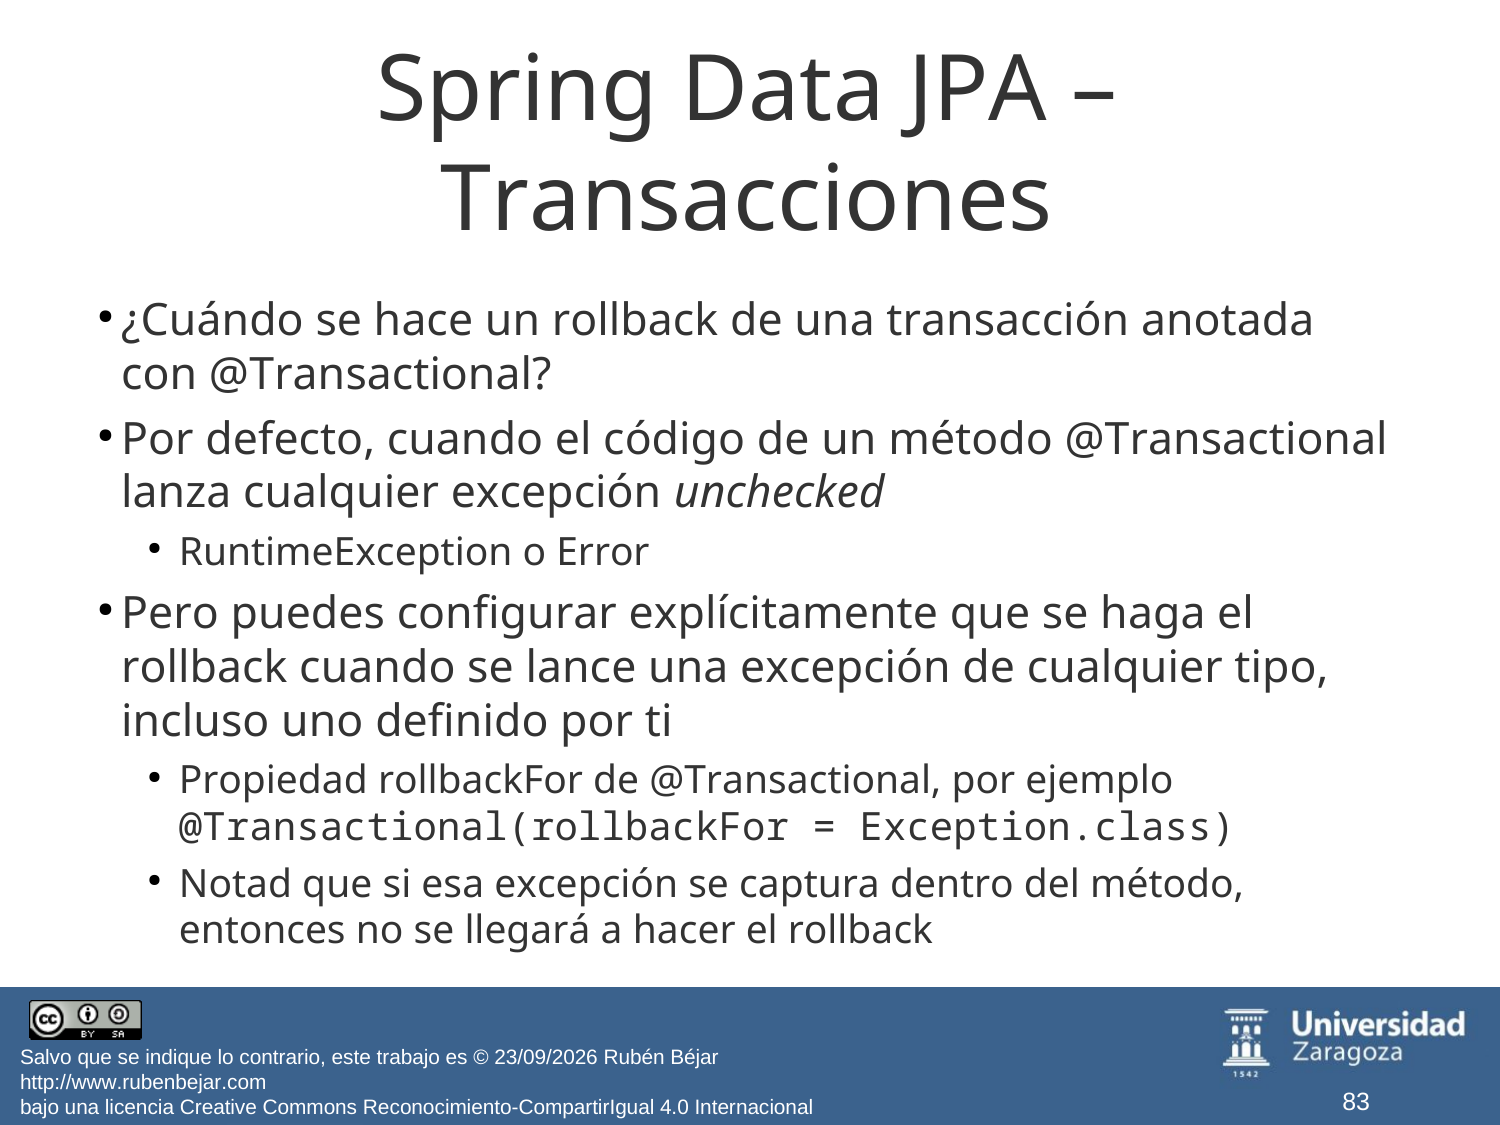

# Spring Data JPA – Transacciones
¿Cuándo se hace un rollback de una transacción anotada con @Transactional?
Por defecto, cuando el código de un método @Transactional lanza cualquier excepción unchecked
RuntimeException o Error
Pero puedes configurar explícitamente que se haga el rollback cuando se lance una excepción de cualquier tipo, incluso uno definido por ti
Propiedad rollbackFor de @Transactional, por ejemplo @Transactional(rollbackFor = Exception.class)
Notad que si esa excepción se captura dentro del método, entonces no se llegará a hacer el rollback